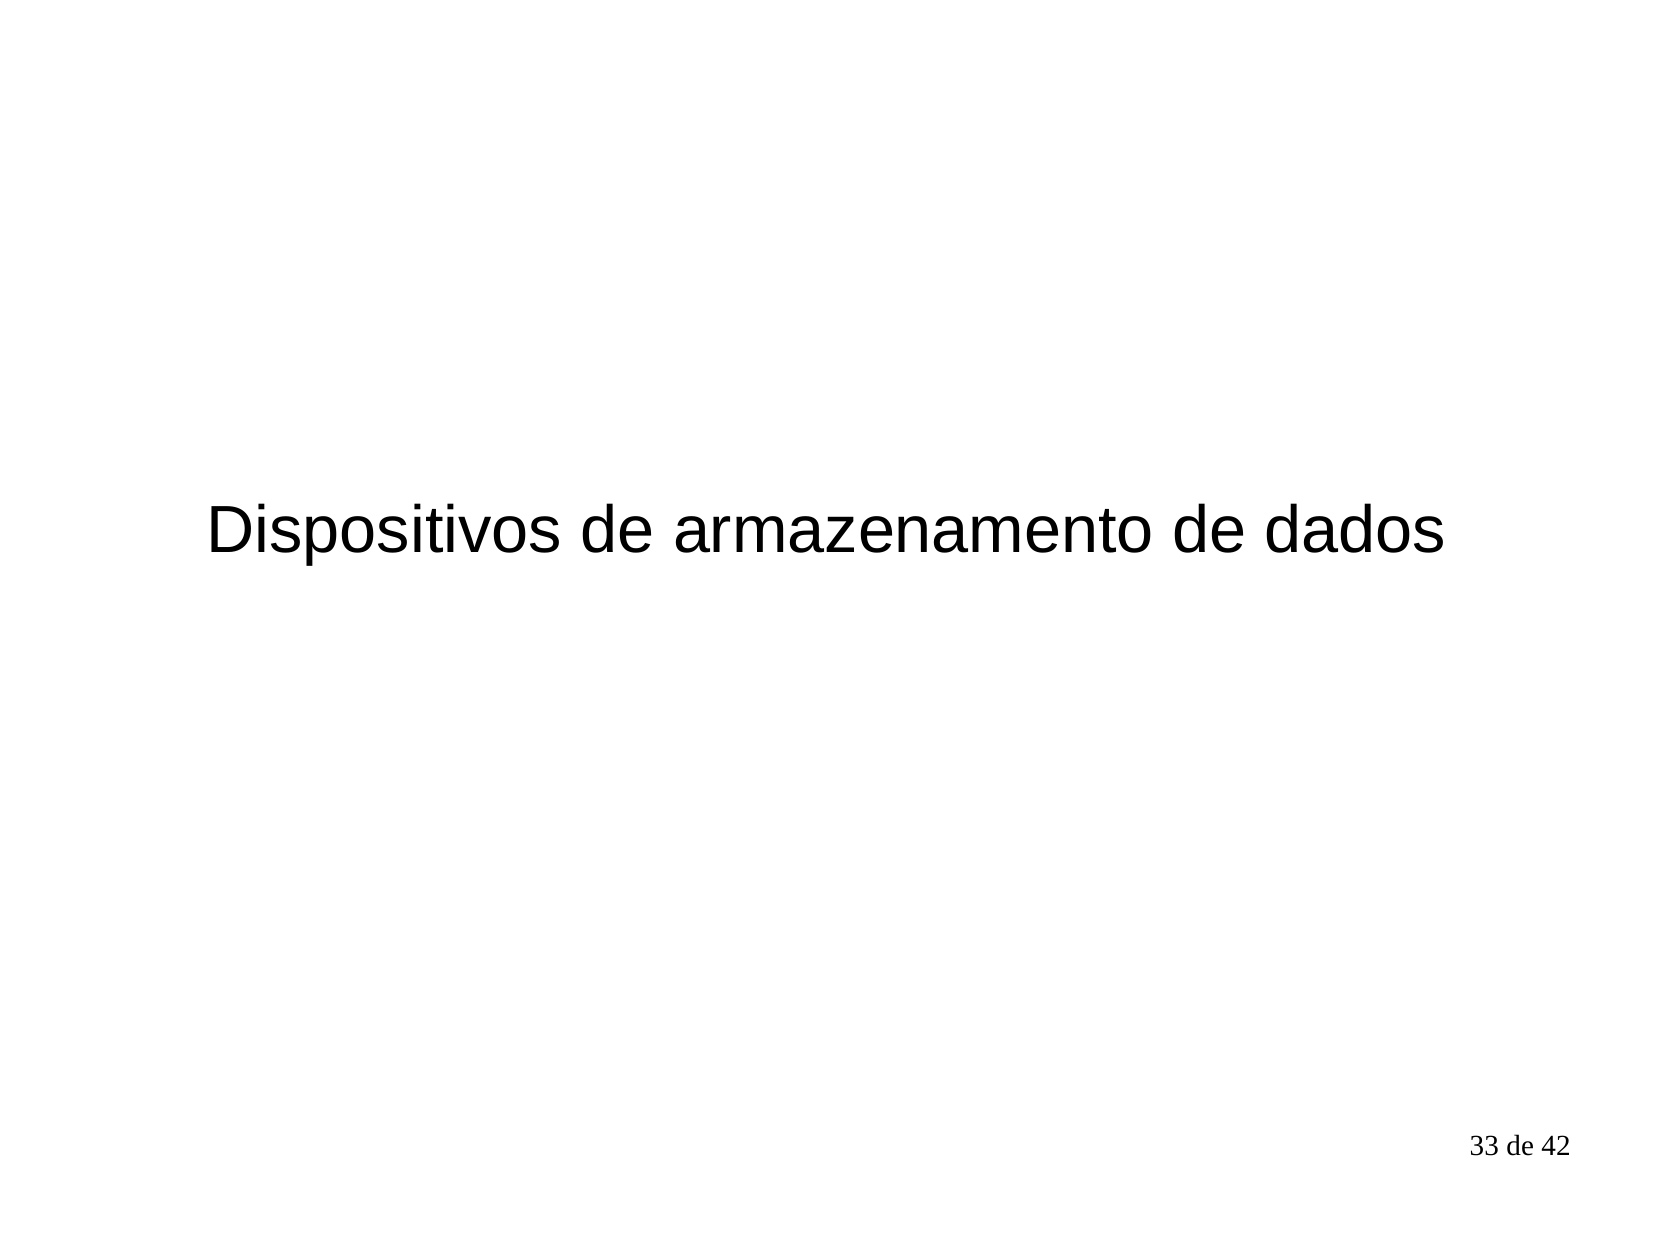

# Dispositivos de armazenamento de dados
33